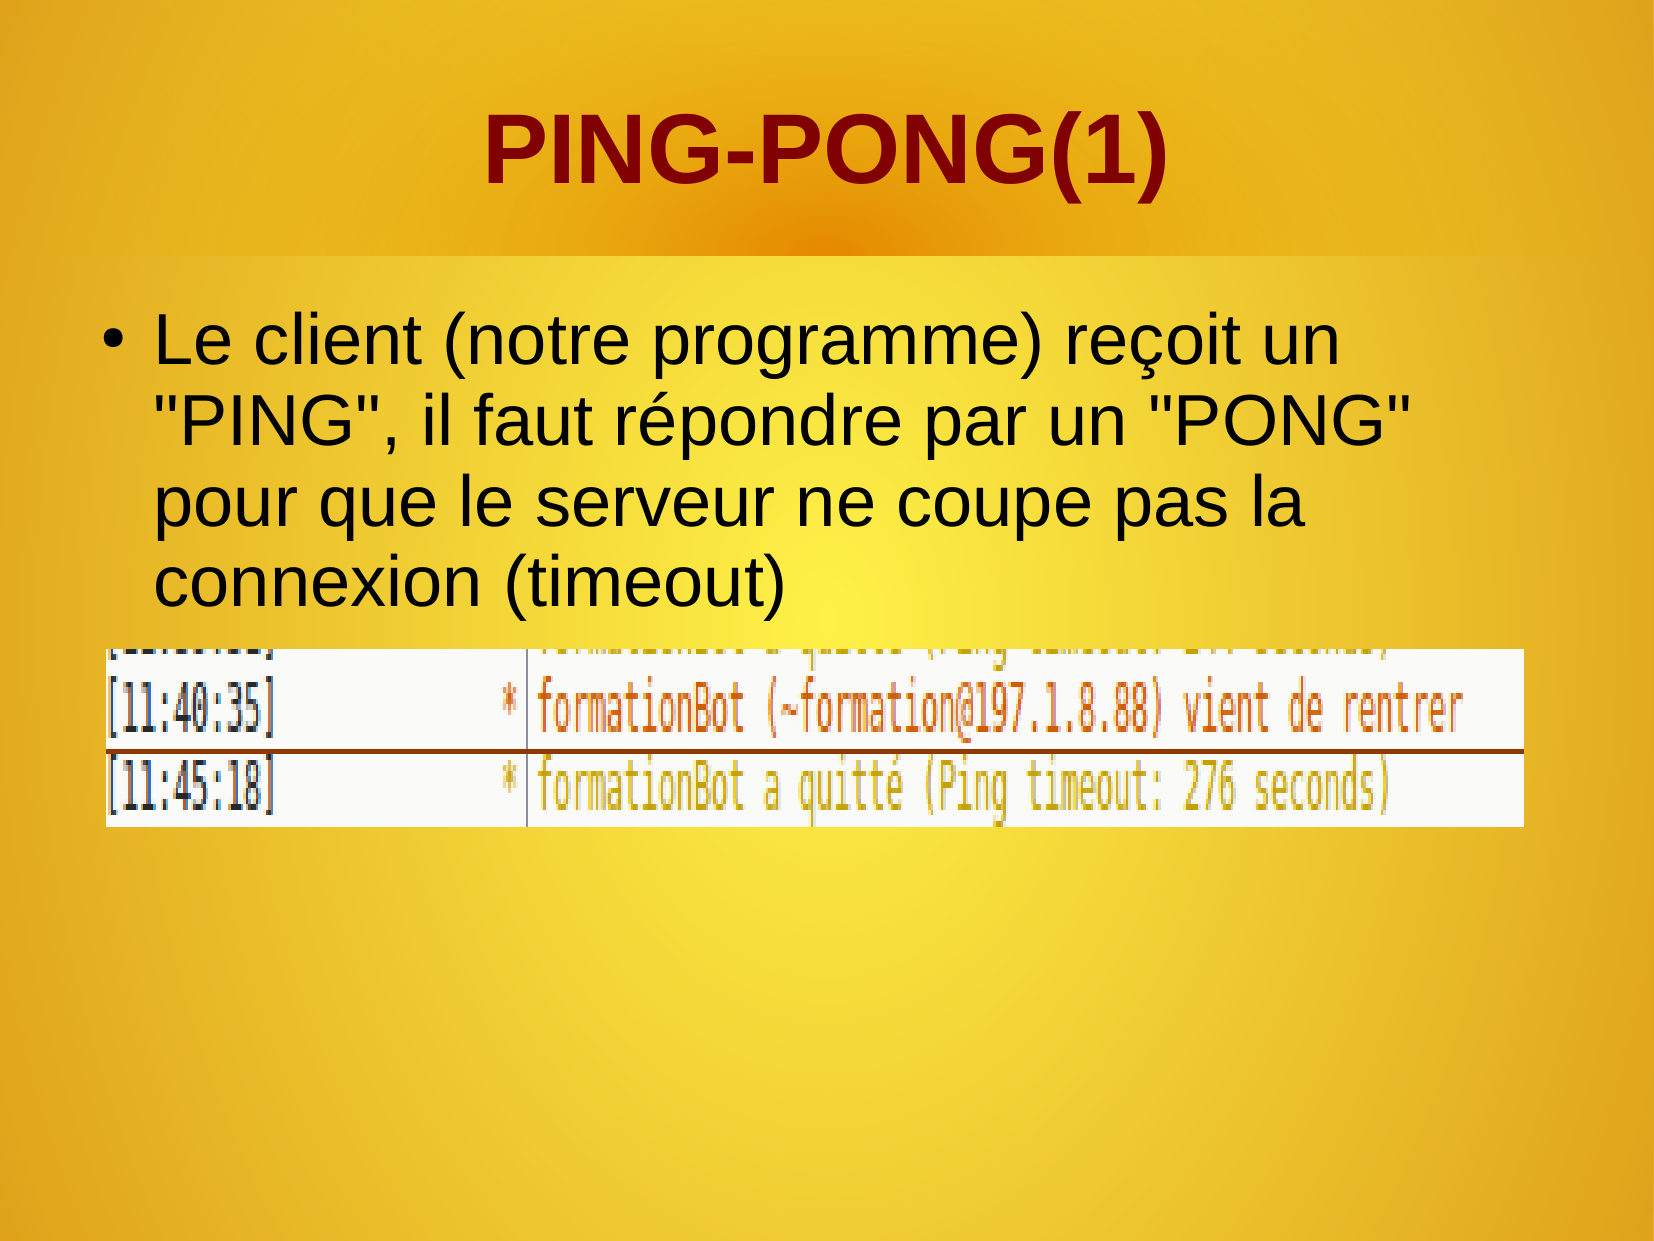

# PING-PONG(1)
Le client (notre programme) reçoit un "PING", il faut répondre par un "PONG" pour que le serveur ne coupe pas la connexion (timeout)